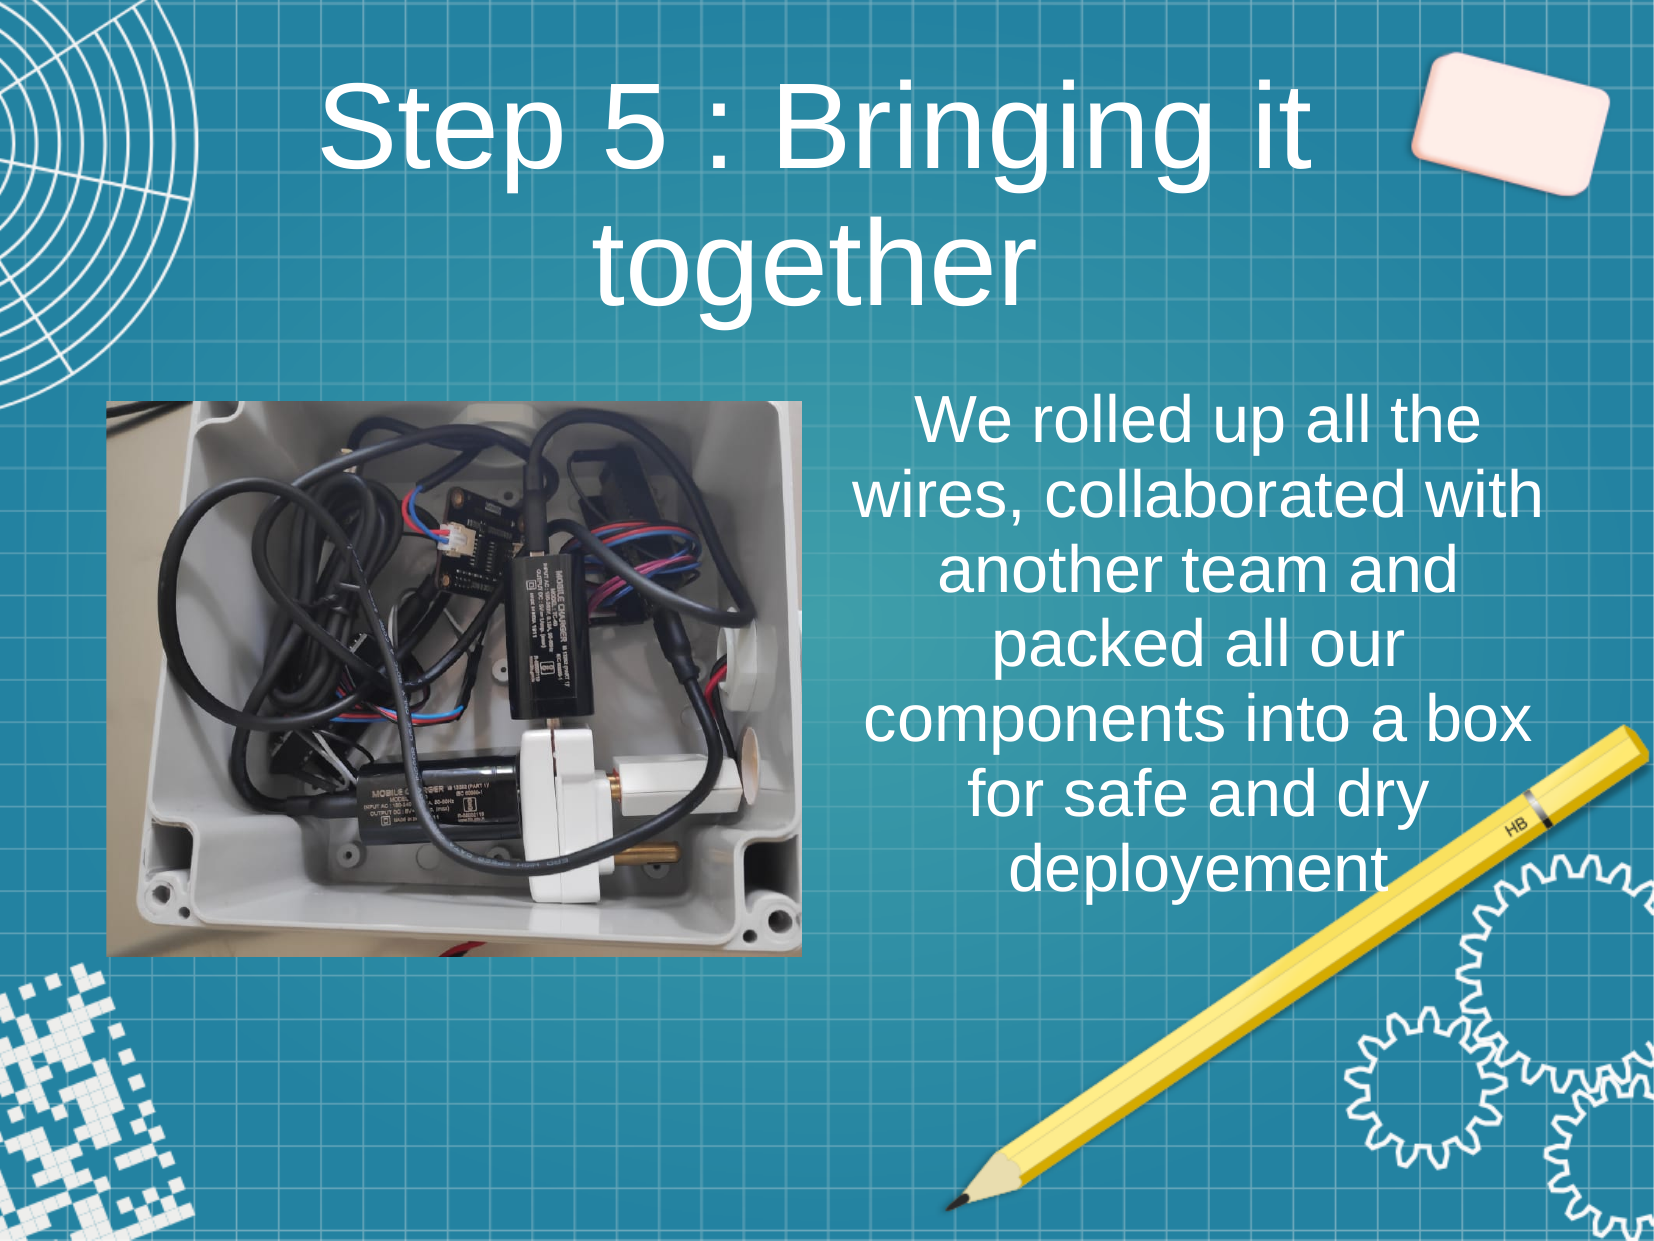

# Step 5 : Bringing it together
We rolled up all the wires, collaborated with another team and packed all our components into a box for safe and dry deployement